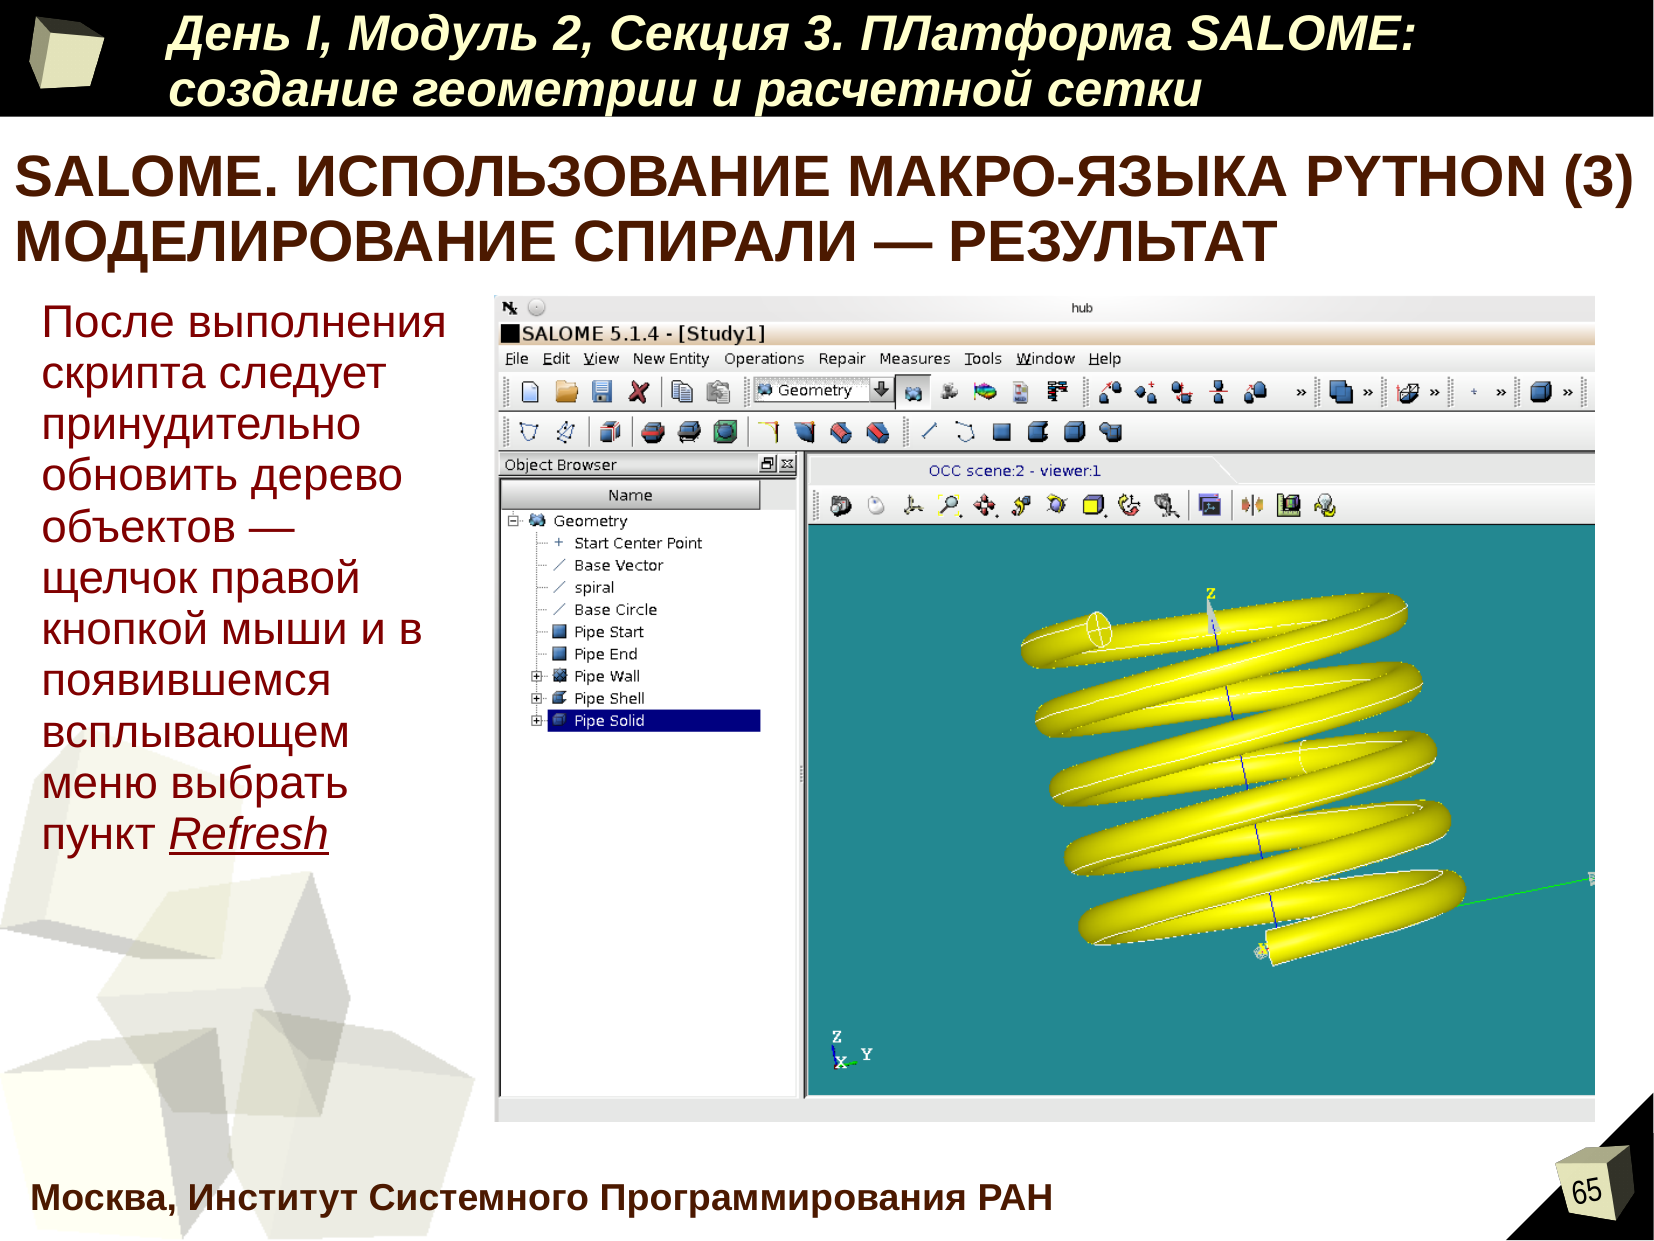

SALOME. ИСПОЛЬЗОВАНИЕ МАКРО-ЯЗЫКА PYTHON (3)
МОДЕЛИРОВАНИЕ СПИРАЛИ — РЕЗУЛЬТАТ
После выполнения скрипта следует принудительно обновить дерево объектов — щелчок правой кнопкой мыши и в появившемся всплывающем меню выбрать пункт Refresh